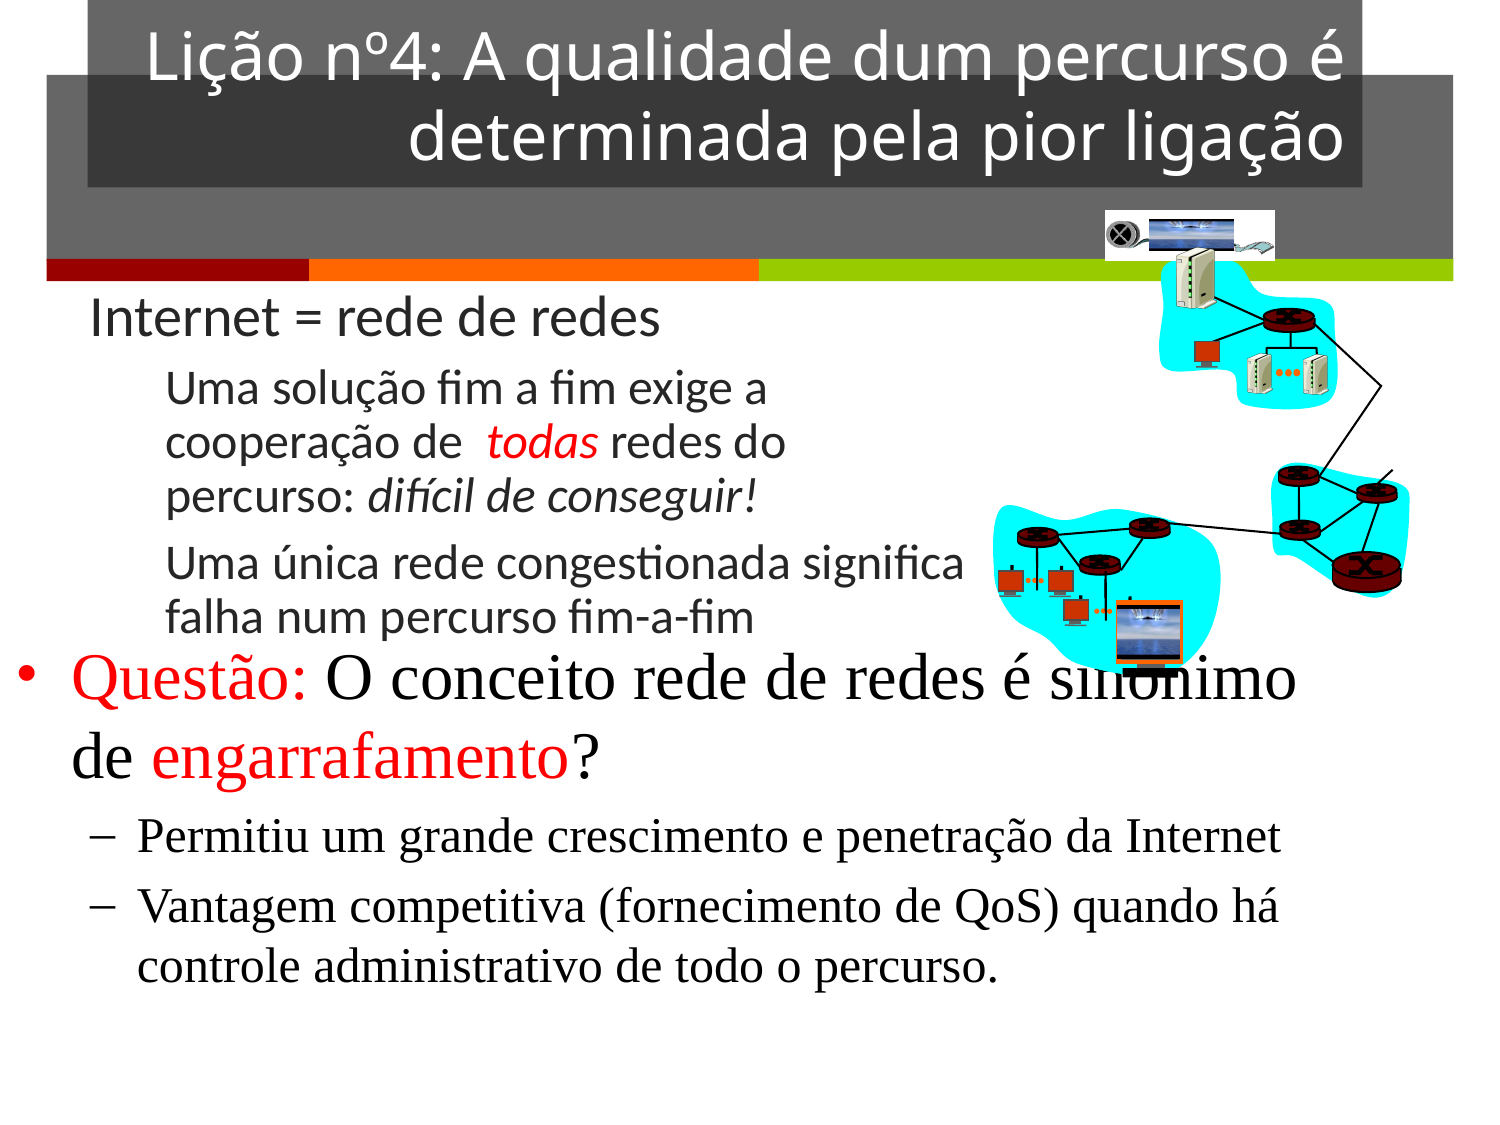

# Lição nº4: A qualidade dum percurso é determinada pela pior ligação
Internet = rede de redes
Uma solução fim a fim exige a cooperação de todas redes do percurso: difícil de conseguir!
Uma única rede congestionada significa falha num percurso fim-a-fim
Questão: O conceito rede de redes é sinónimo de engarrafamento?
Permitiu um grande crescimento e penetração da Internet
Vantagem competitiva (fornecimento de QoS) quando há controle administrativo de todo o percurso.